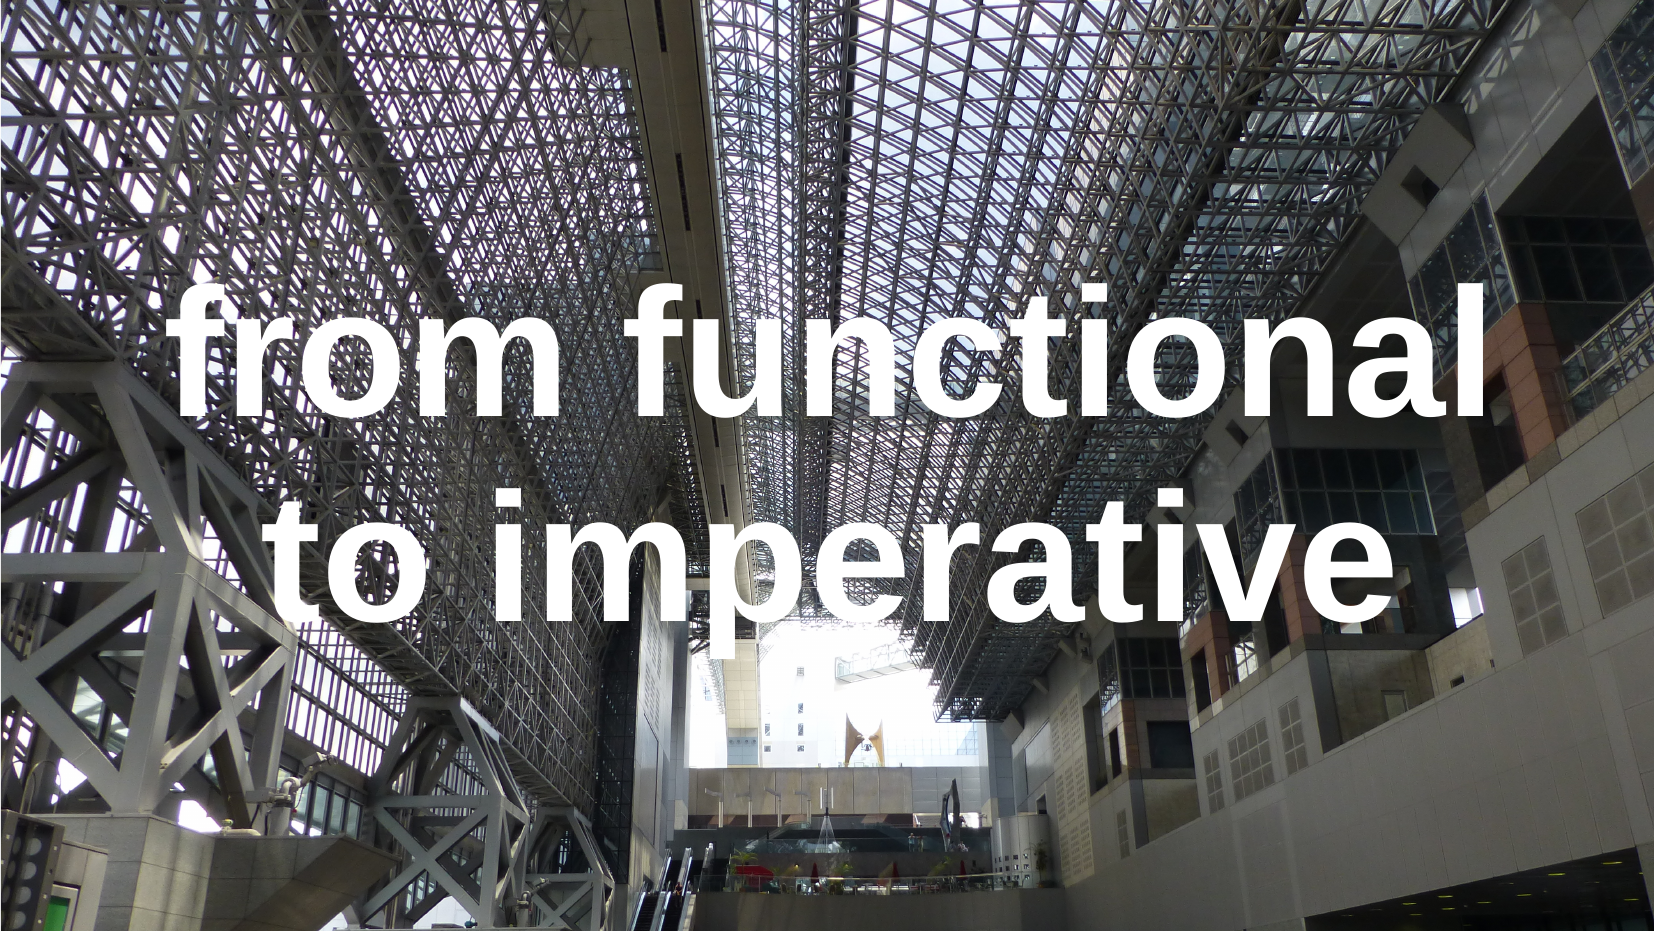

#
<Kyoto station roof>
from functional to imperative